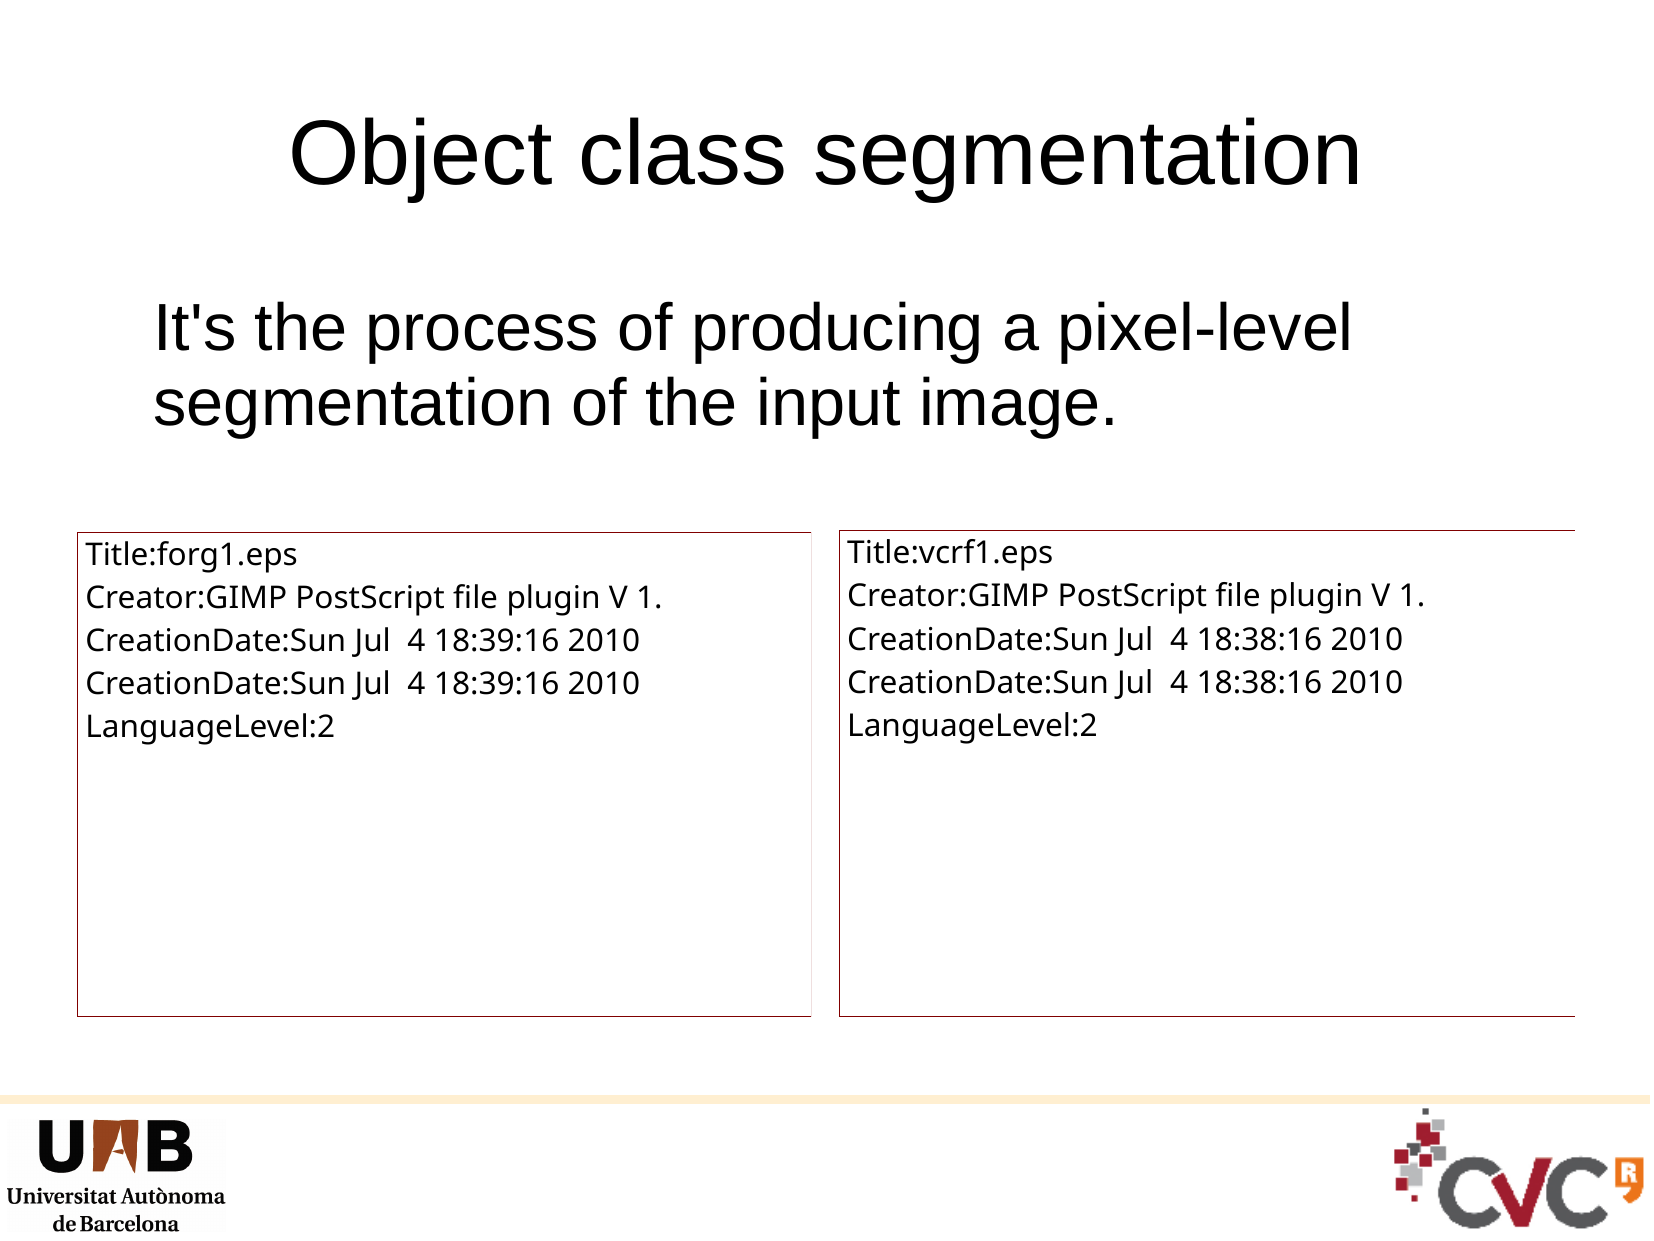

# Object class segmentation
It's the process of producing a pixel-level segmentation of the input image.